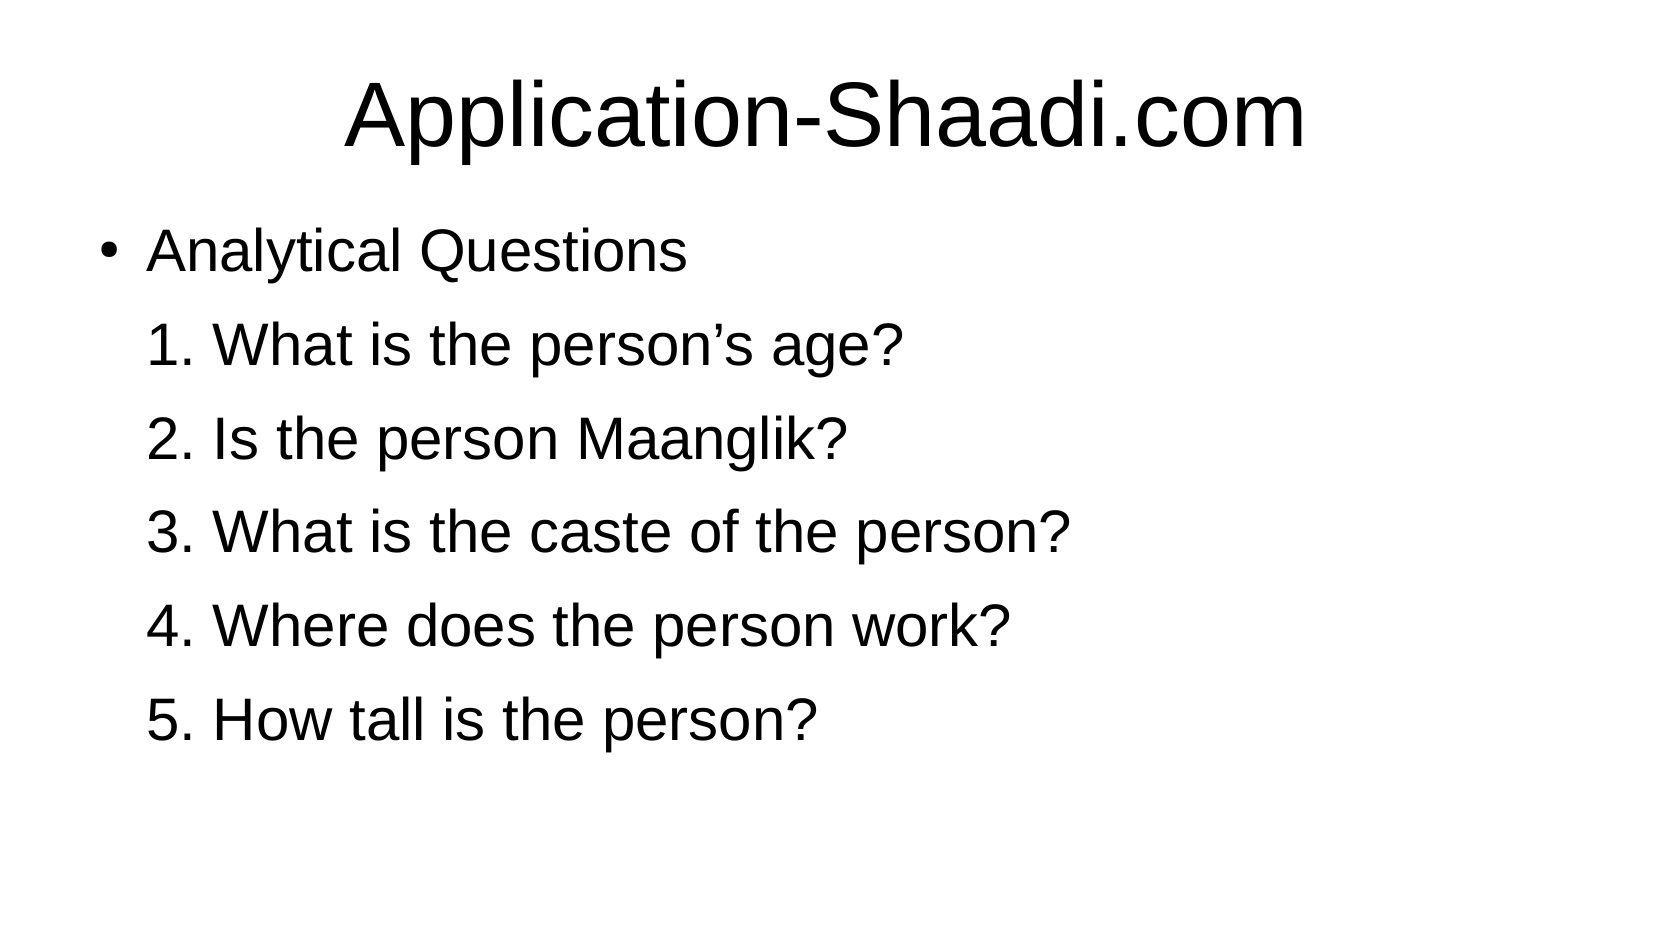

# Application-Shaadi.com
Analytical Questions
1. What is the person’s age?
2. Is the person Maanglik?
3. What is the caste of the person?
4. Where does the person work?
5. How tall is the person?